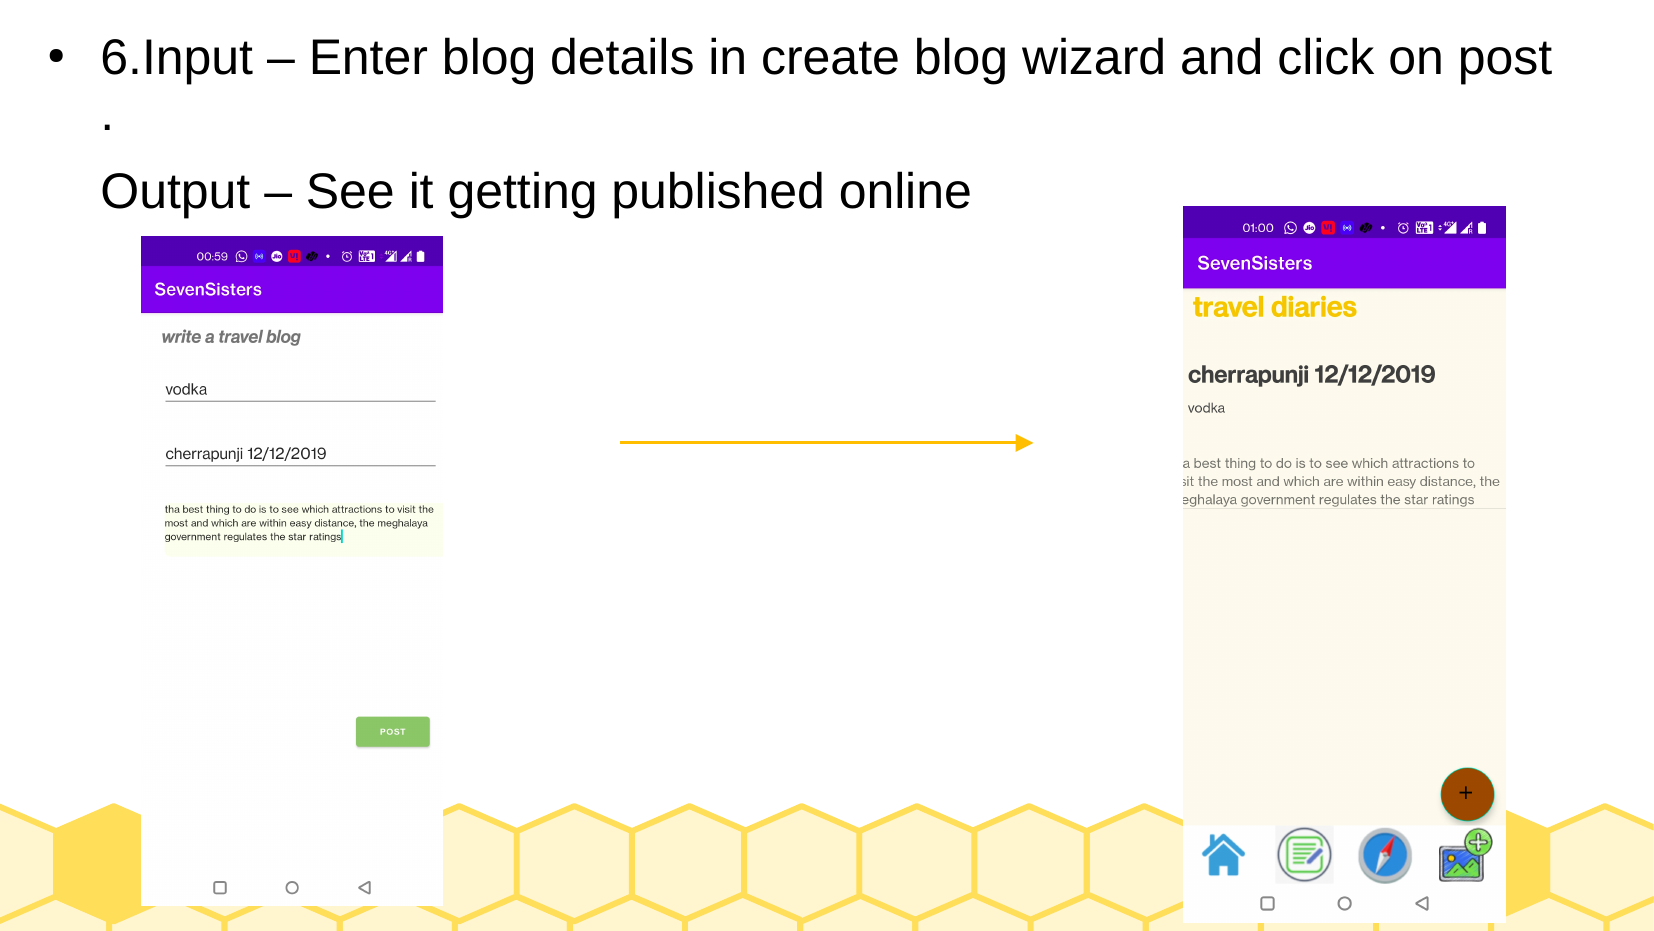

# 6.Input – Enter blog details in create blog wizard and click on post .
Output – See it getting published online